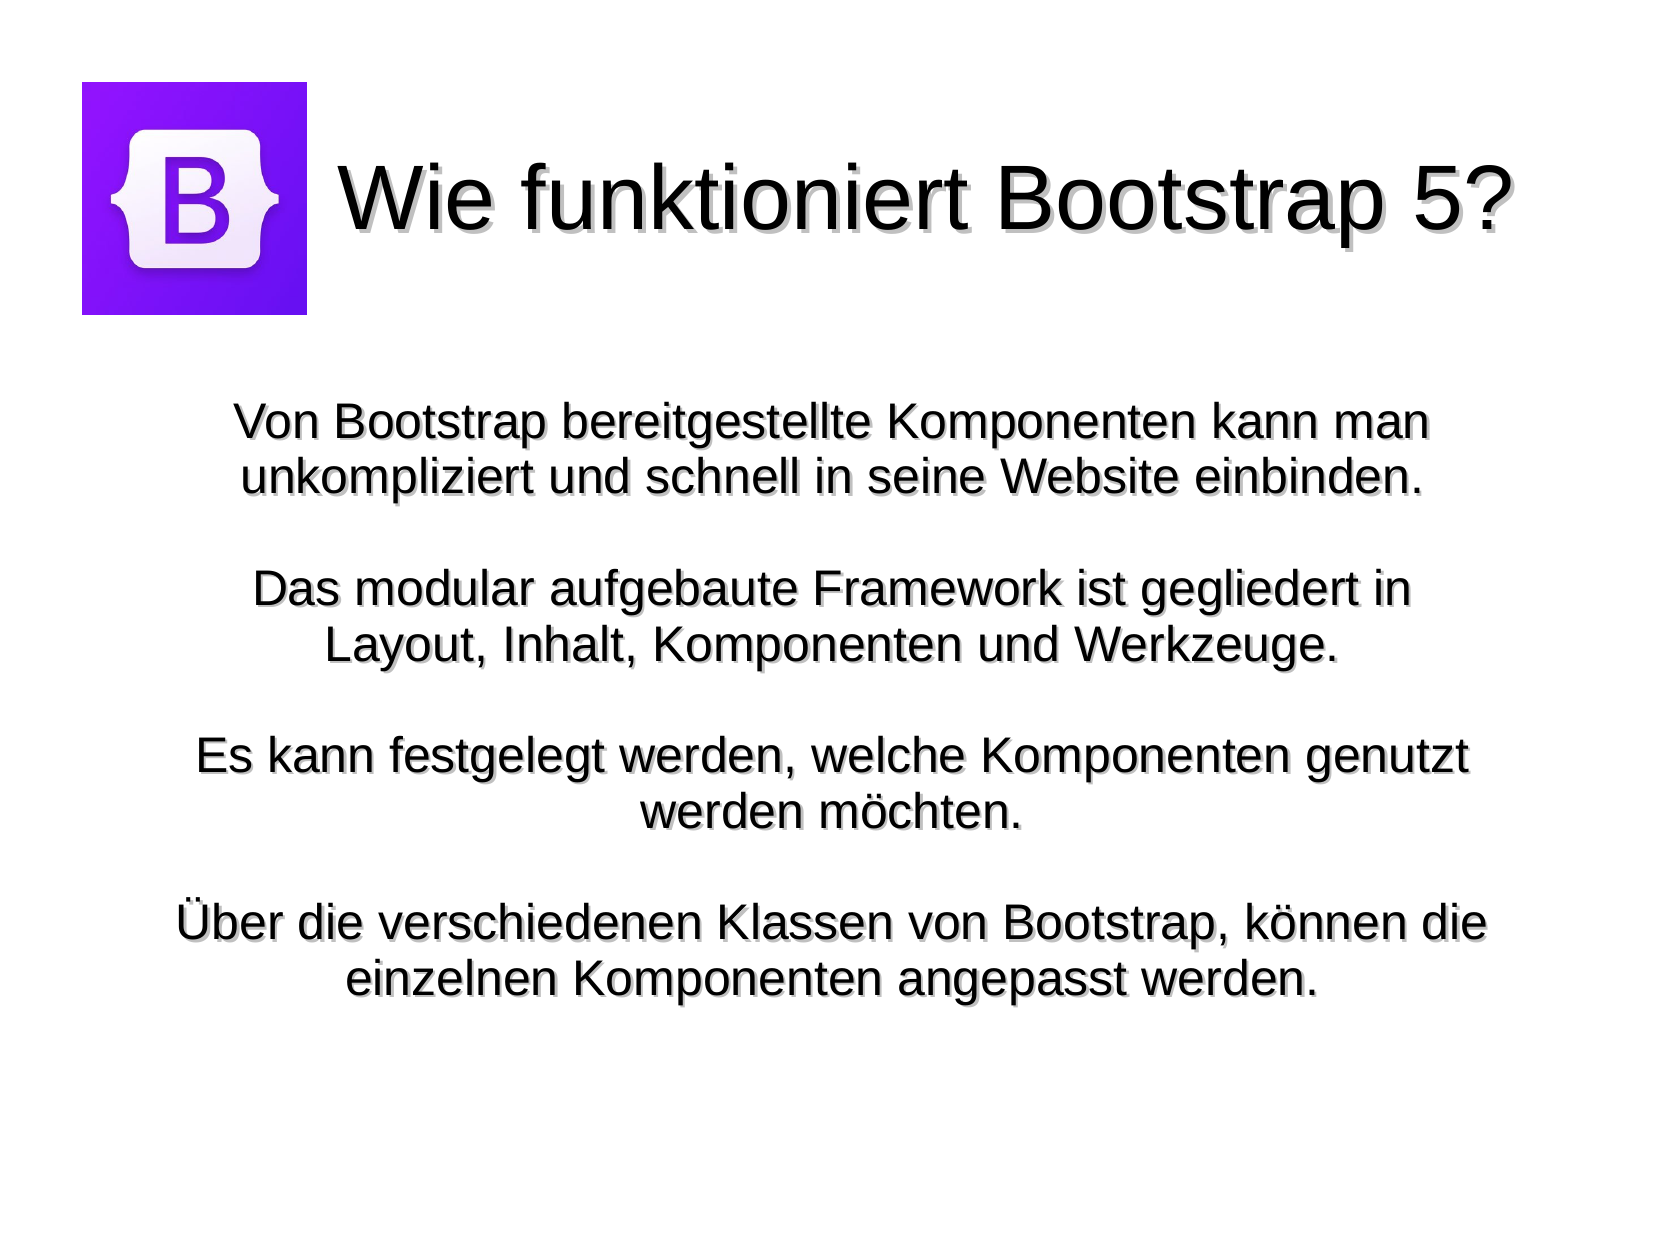

# Wie funktioniert Bootstrap 5?
Von Bootstrap bereitgestellte Komponenten kann man unkompliziert und schnell in seine Website einbinden.
Das modular aufgebaute Framework ist gegliedert in Layout, Inhalt, Komponenten und Werkzeuge.
Es kann festgelegt werden, welche Komponenten genutzt werden möchten.
Über die verschiedenen Klassen von Bootstrap, können die einzelnen Komponenten angepasst werden.